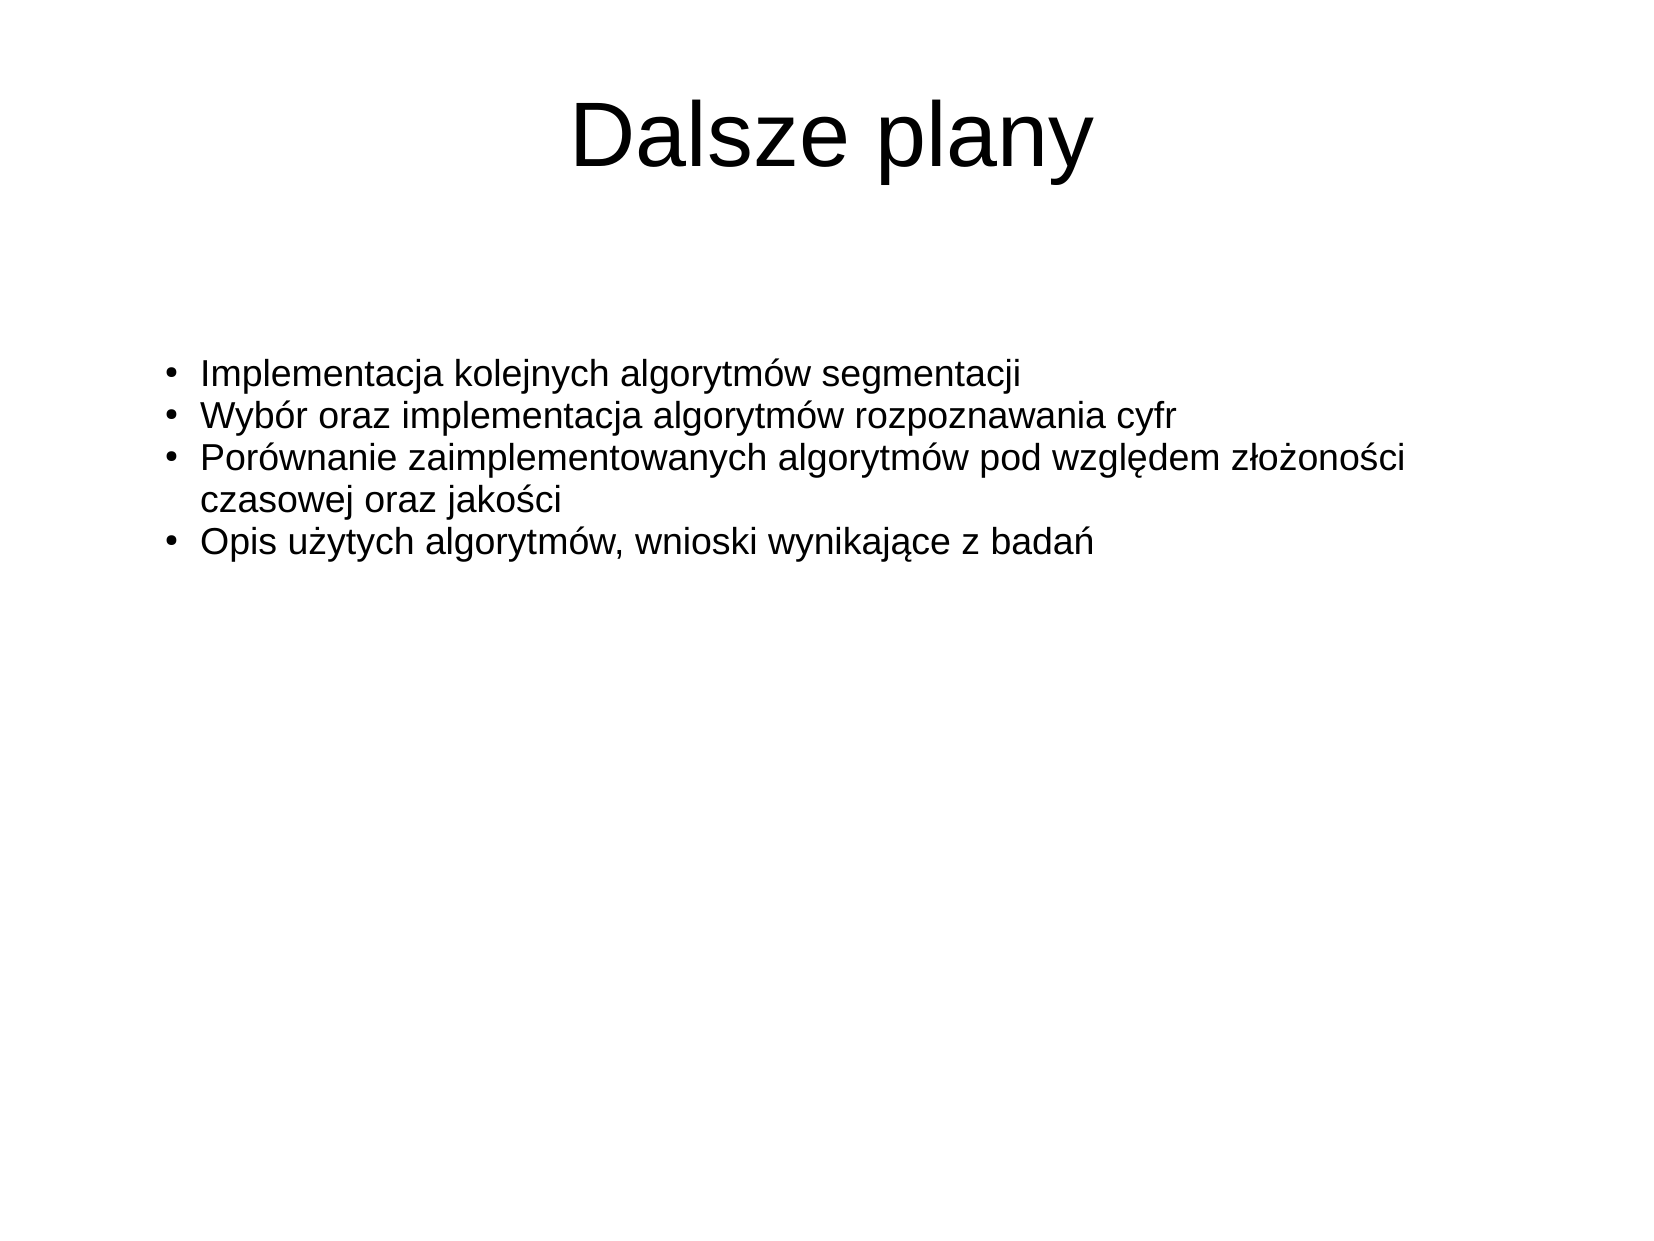

# Dalsze plany
Implementacja kolejnych algorytmów segmentacji
Wybór oraz implementacja algorytmów rozpoznawania cyfr
Porównanie zaimplementowanych algorytmów pod względem złożoności czasowej oraz jakości
Opis użytych algorytmów, wnioski wynikające z badań